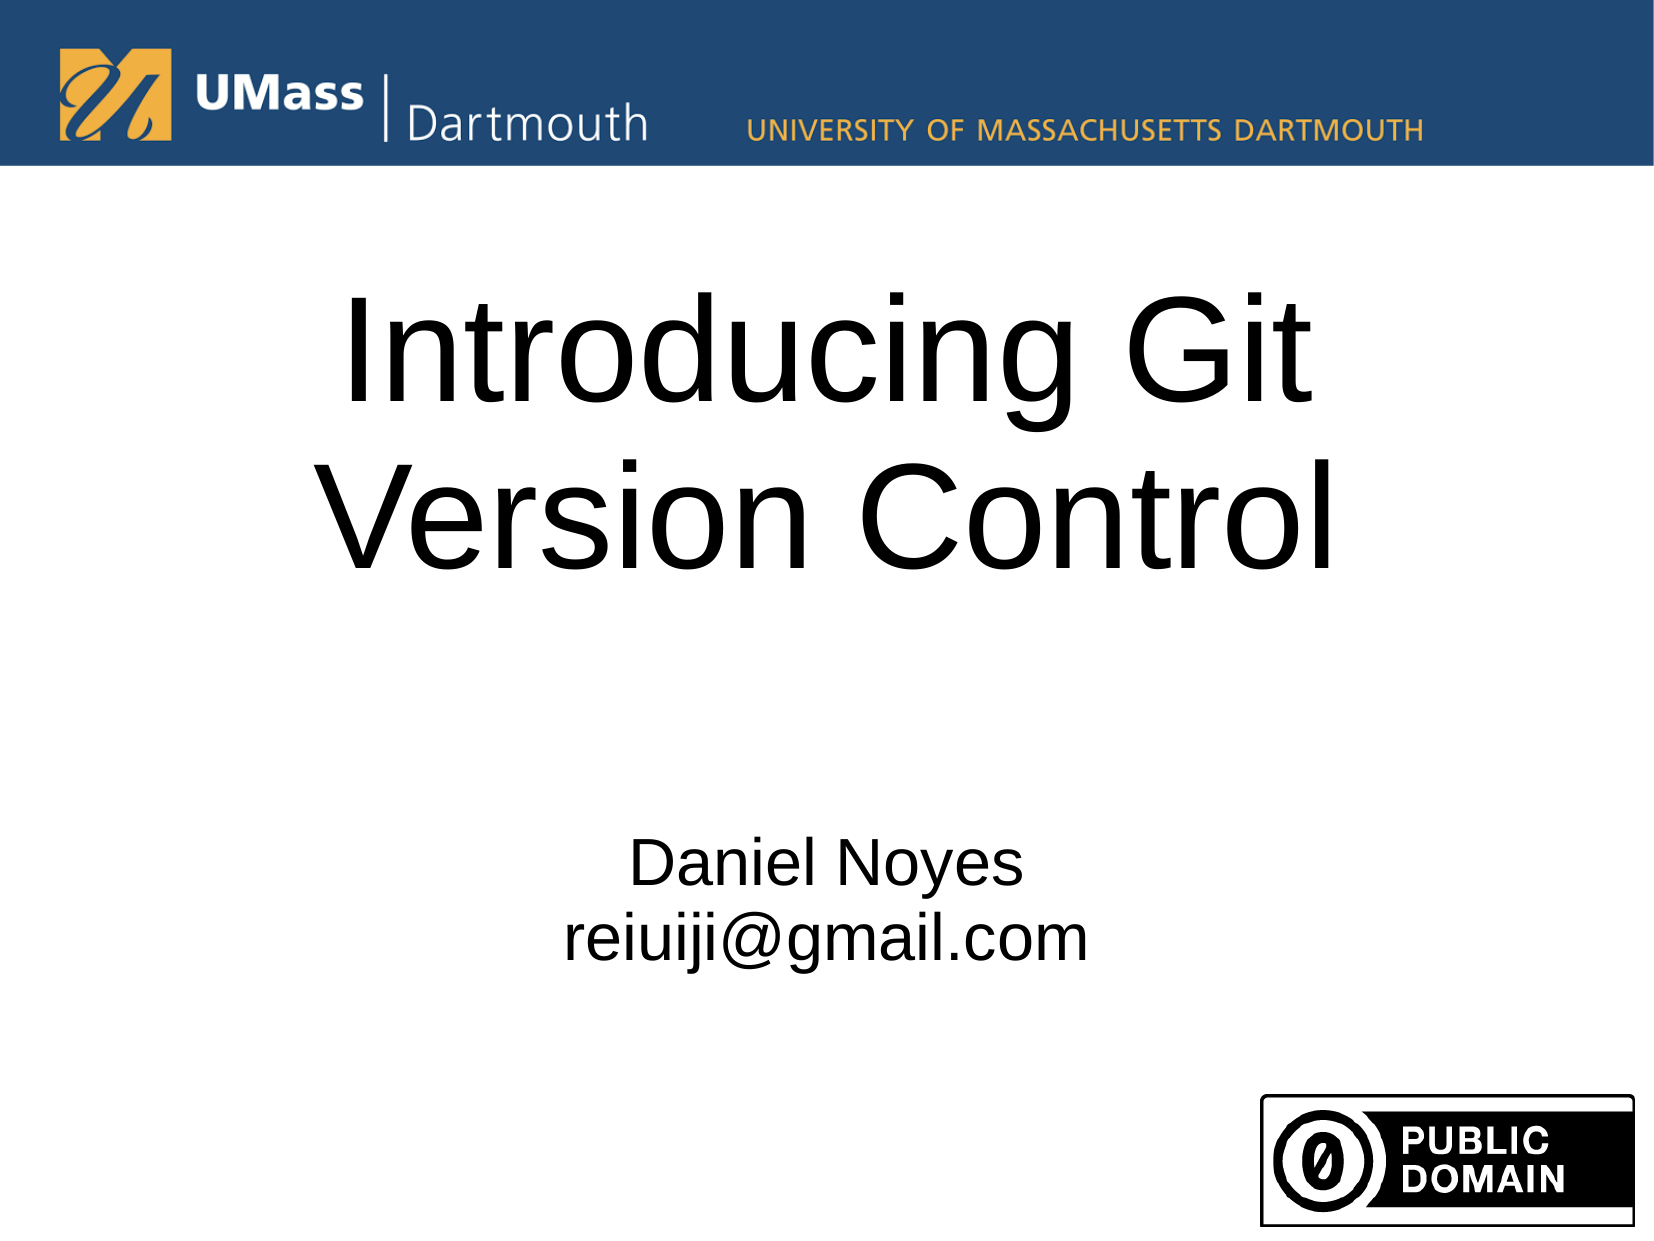

# Introducing Git Version Control
Daniel Noyes
reiuiji@gmail.com